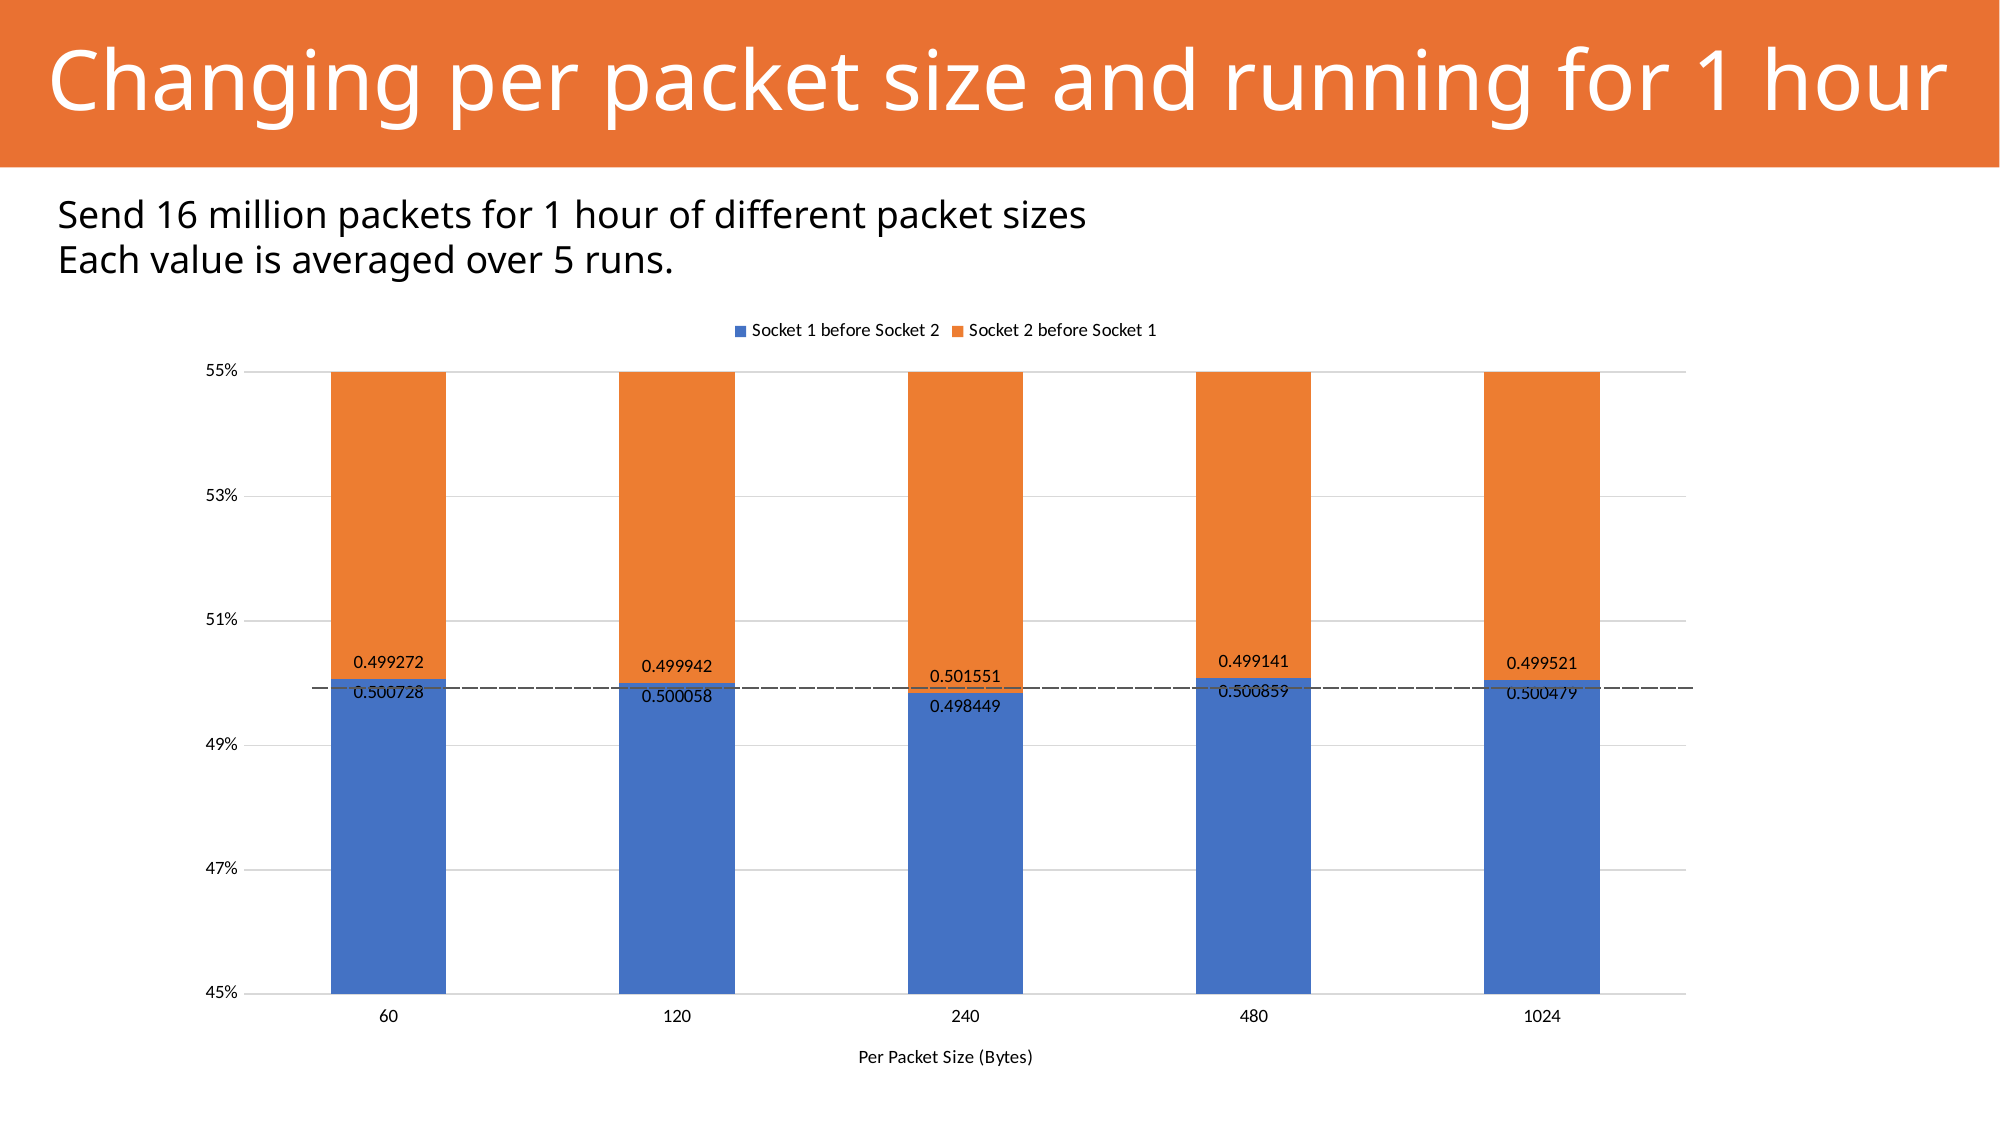

# Changing per packet size and running for 1 hour
Send 16 million packets for 1 hour of different packet sizes
Each value is averaged over 5 runs.
### Chart
| Category | Socket 1 before Socket 2 | Socket 2 before Socket 1 |
|---|---|---|
| 60 | 0.500728 | 0.499272 |
| 120 | 0.500058 | 0.499942 |
| 240 | 0.498449 | 0.501551 |
| 480 | 0.500859 | 0.499141 |
| 1024 | 0.500479 | 0.499521 |